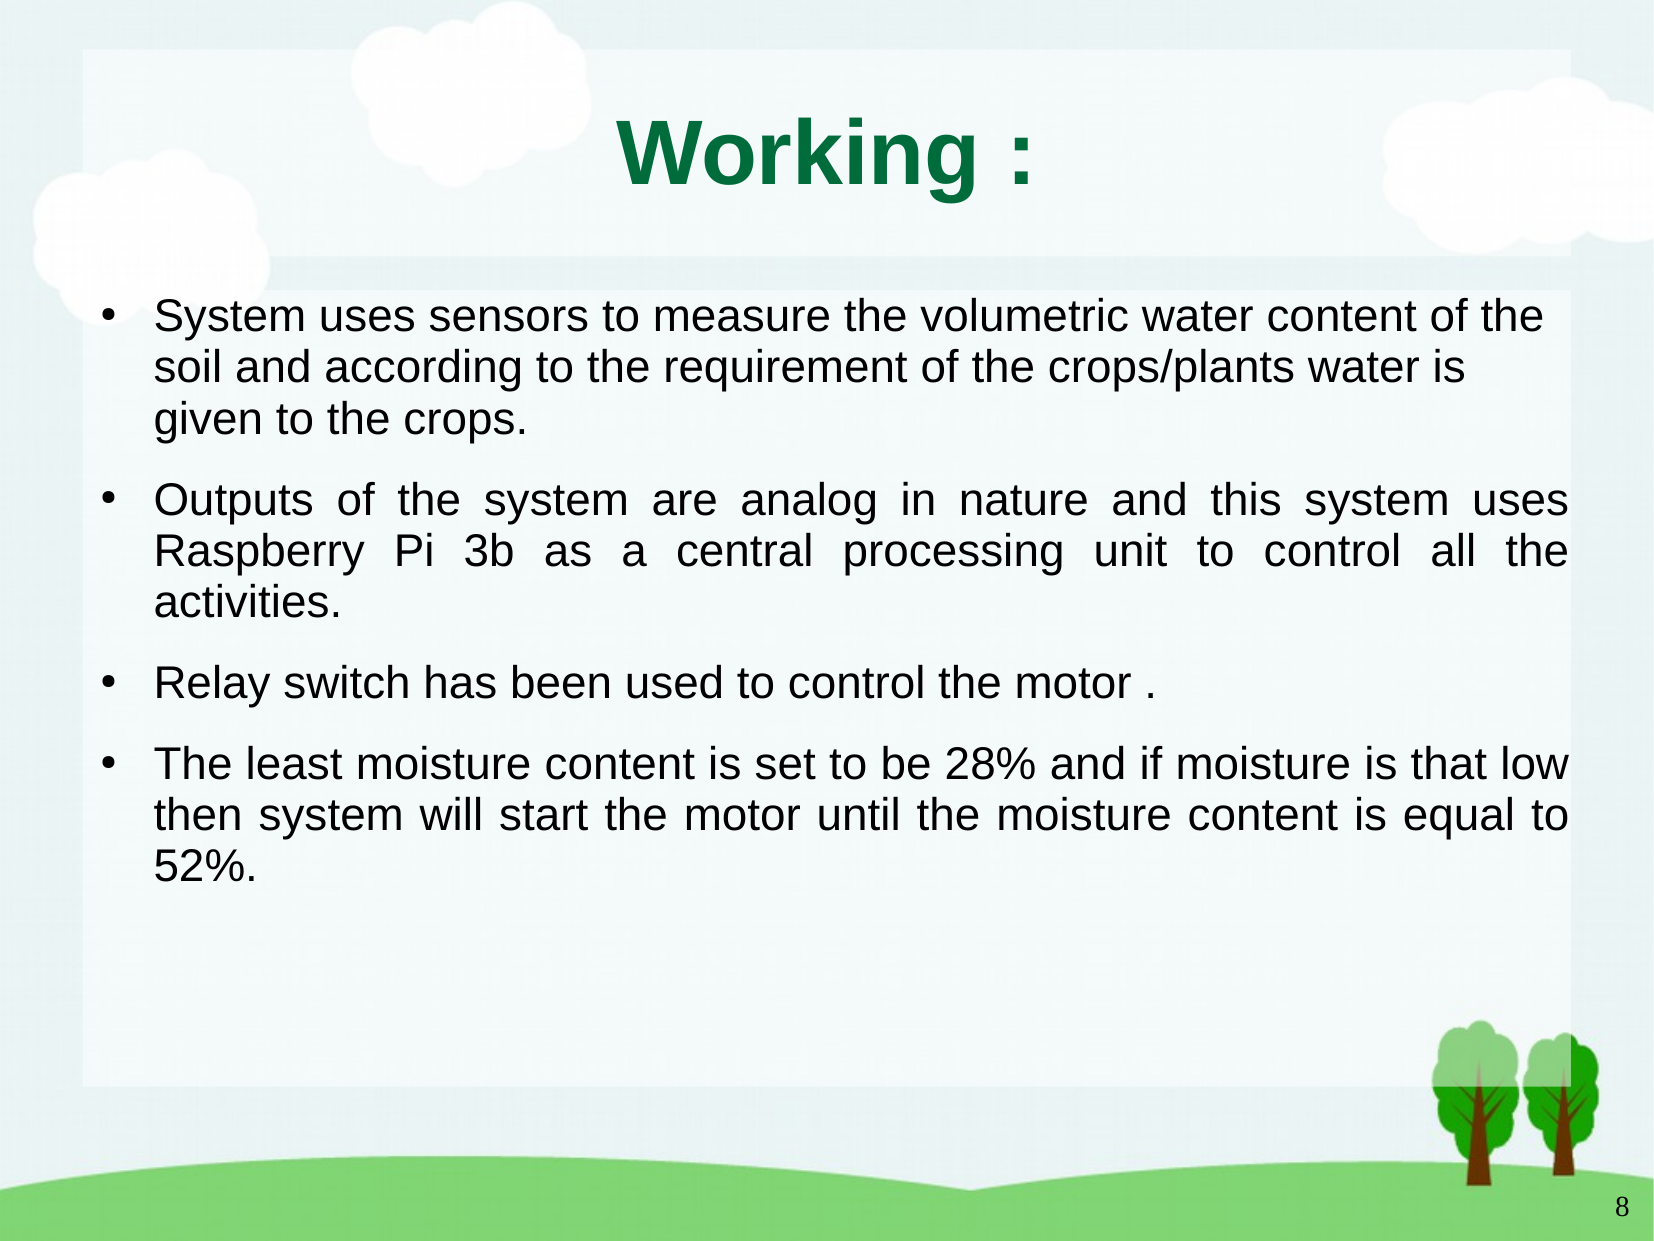

# Working :
System uses sensors to measure the volumetric water content of the soil and according to the requirement of the crops/plants water is given to the crops.
Outputs of the system are analog in nature and this system uses Raspberry Pi 3b as a central processing unit to control all the activities.
Relay switch has been used to control the motor .
The least moisture content is set to be 28% and if moisture is that low then system will start the motor until the moisture content is equal to 52%.
8